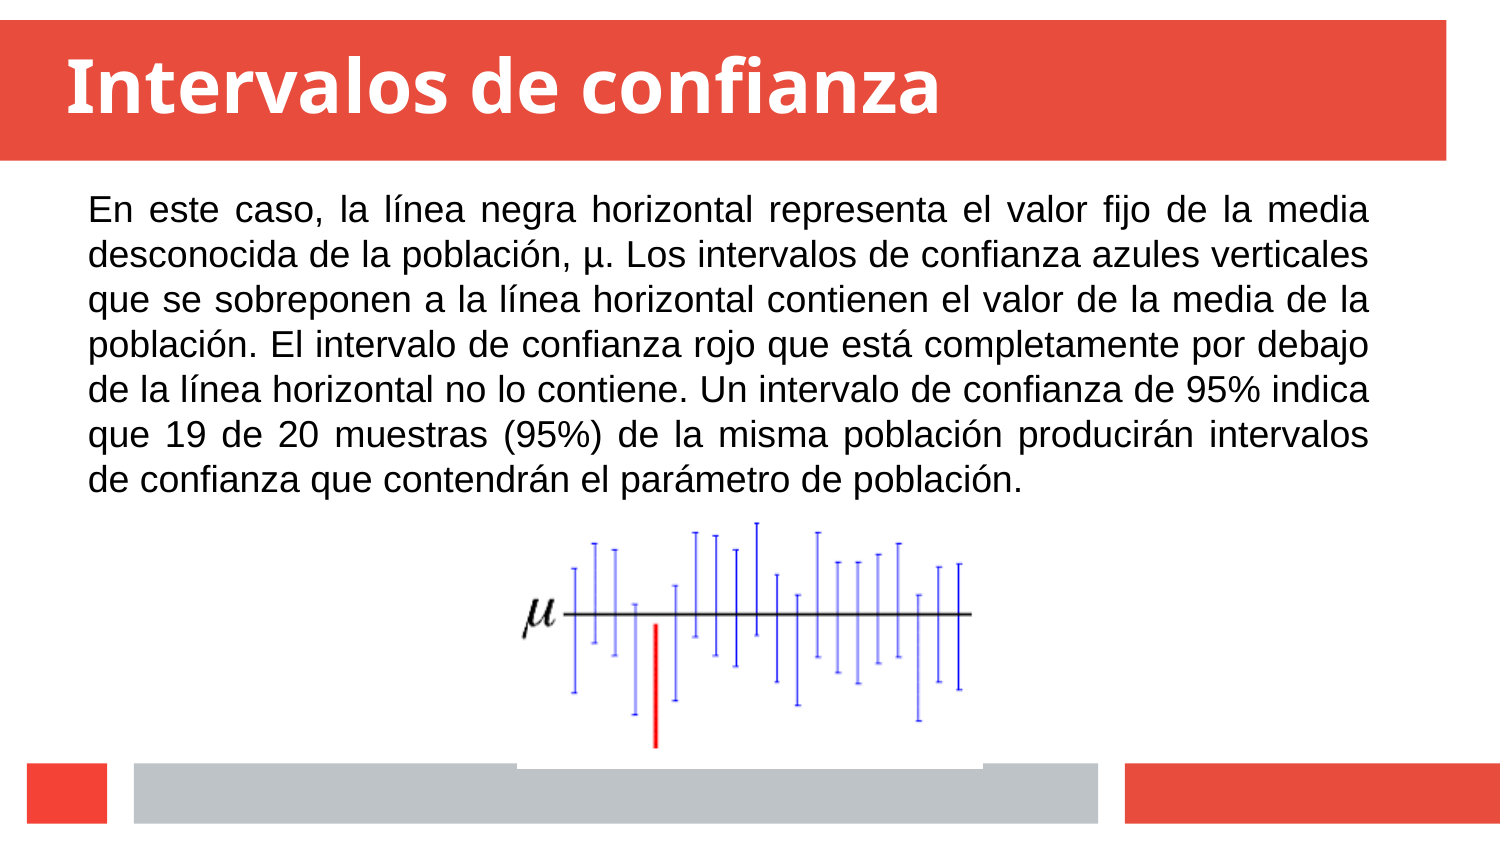

# Intervalos de confianza
En este caso, la línea negra horizontal representa el valor fijo de la media desconocida de la población, µ. Los intervalos de confianza azules verticales que se sobreponen a la línea horizontal contienen el valor de la media de la población. El intervalo de confianza rojo que está completamente por debajo de la línea horizontal no lo contiene. Un intervalo de confianza de 95% indica que 19 de 20 muestras (95%) de la misma población producirán intervalos de confianza que contendrán el parámetro de población.